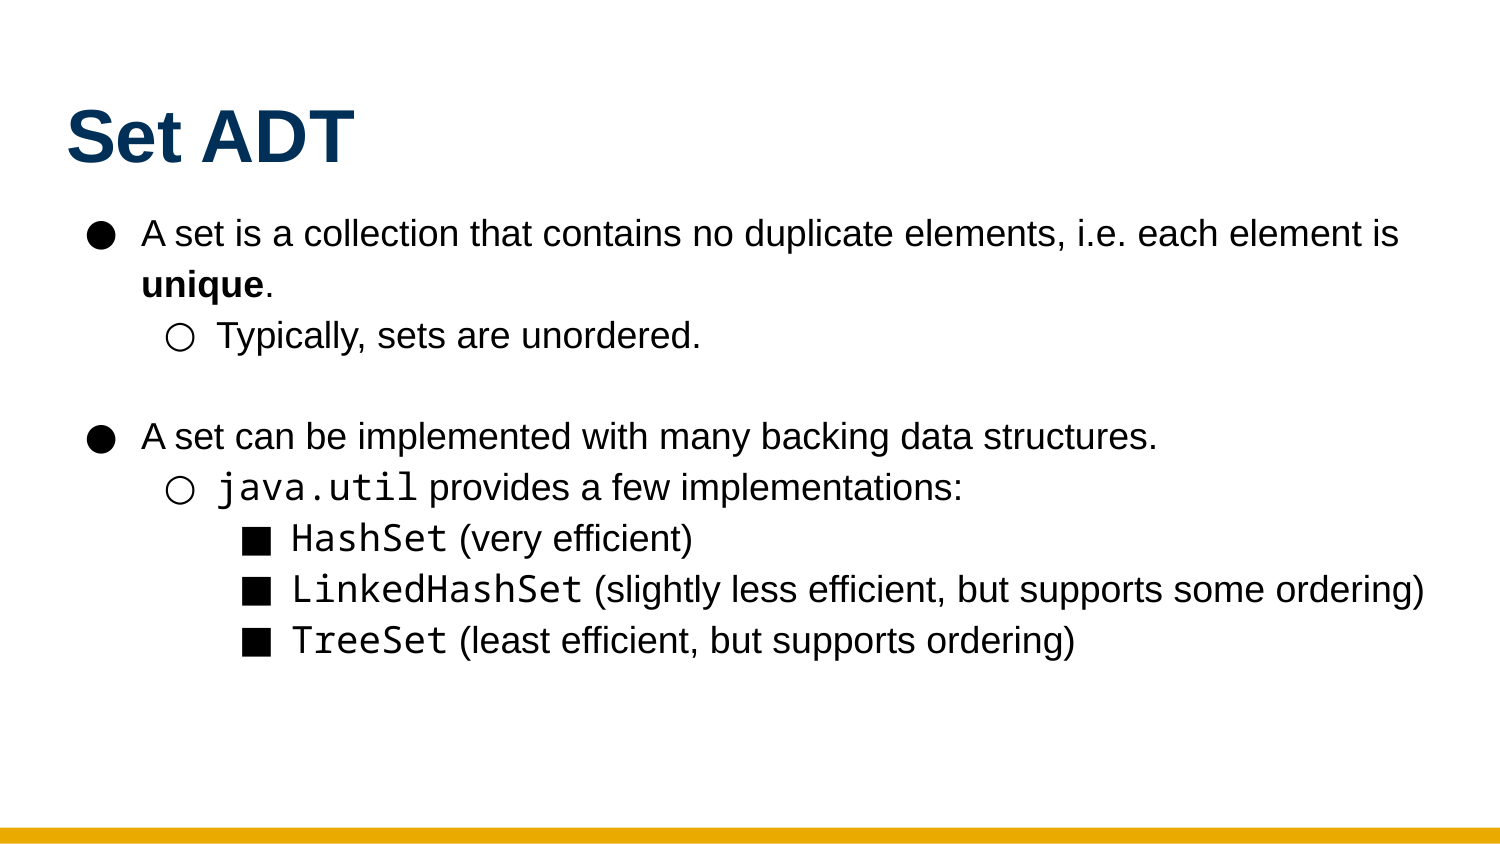

# Set ADT
A set is a collection that contains no duplicate elements, i.e. each element is unique.
Typically, sets are unordered.
A set can be implemented with many backing data structures.
java.util provides a few implementations:
HashSet (very efficient)
LinkedHashSet (slightly less efficient, but supports some ordering)
TreeSet (least efficient, but supports ordering)